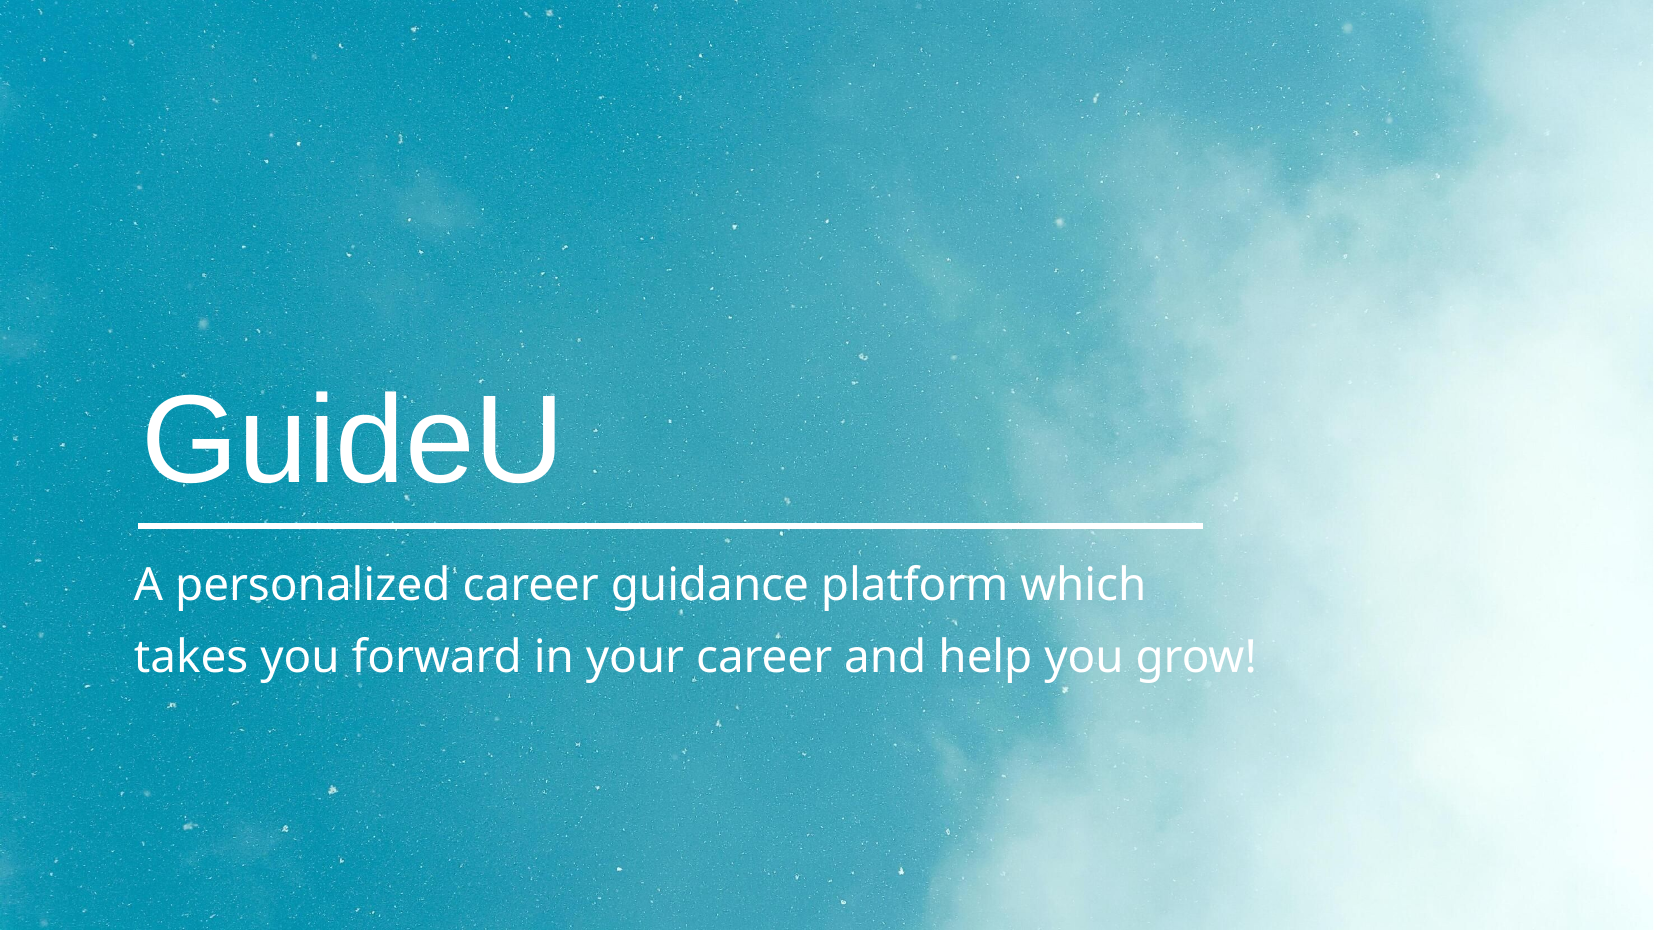

# GuideU
A personalized career guidance platform which takes you forward in your career and help you grow!